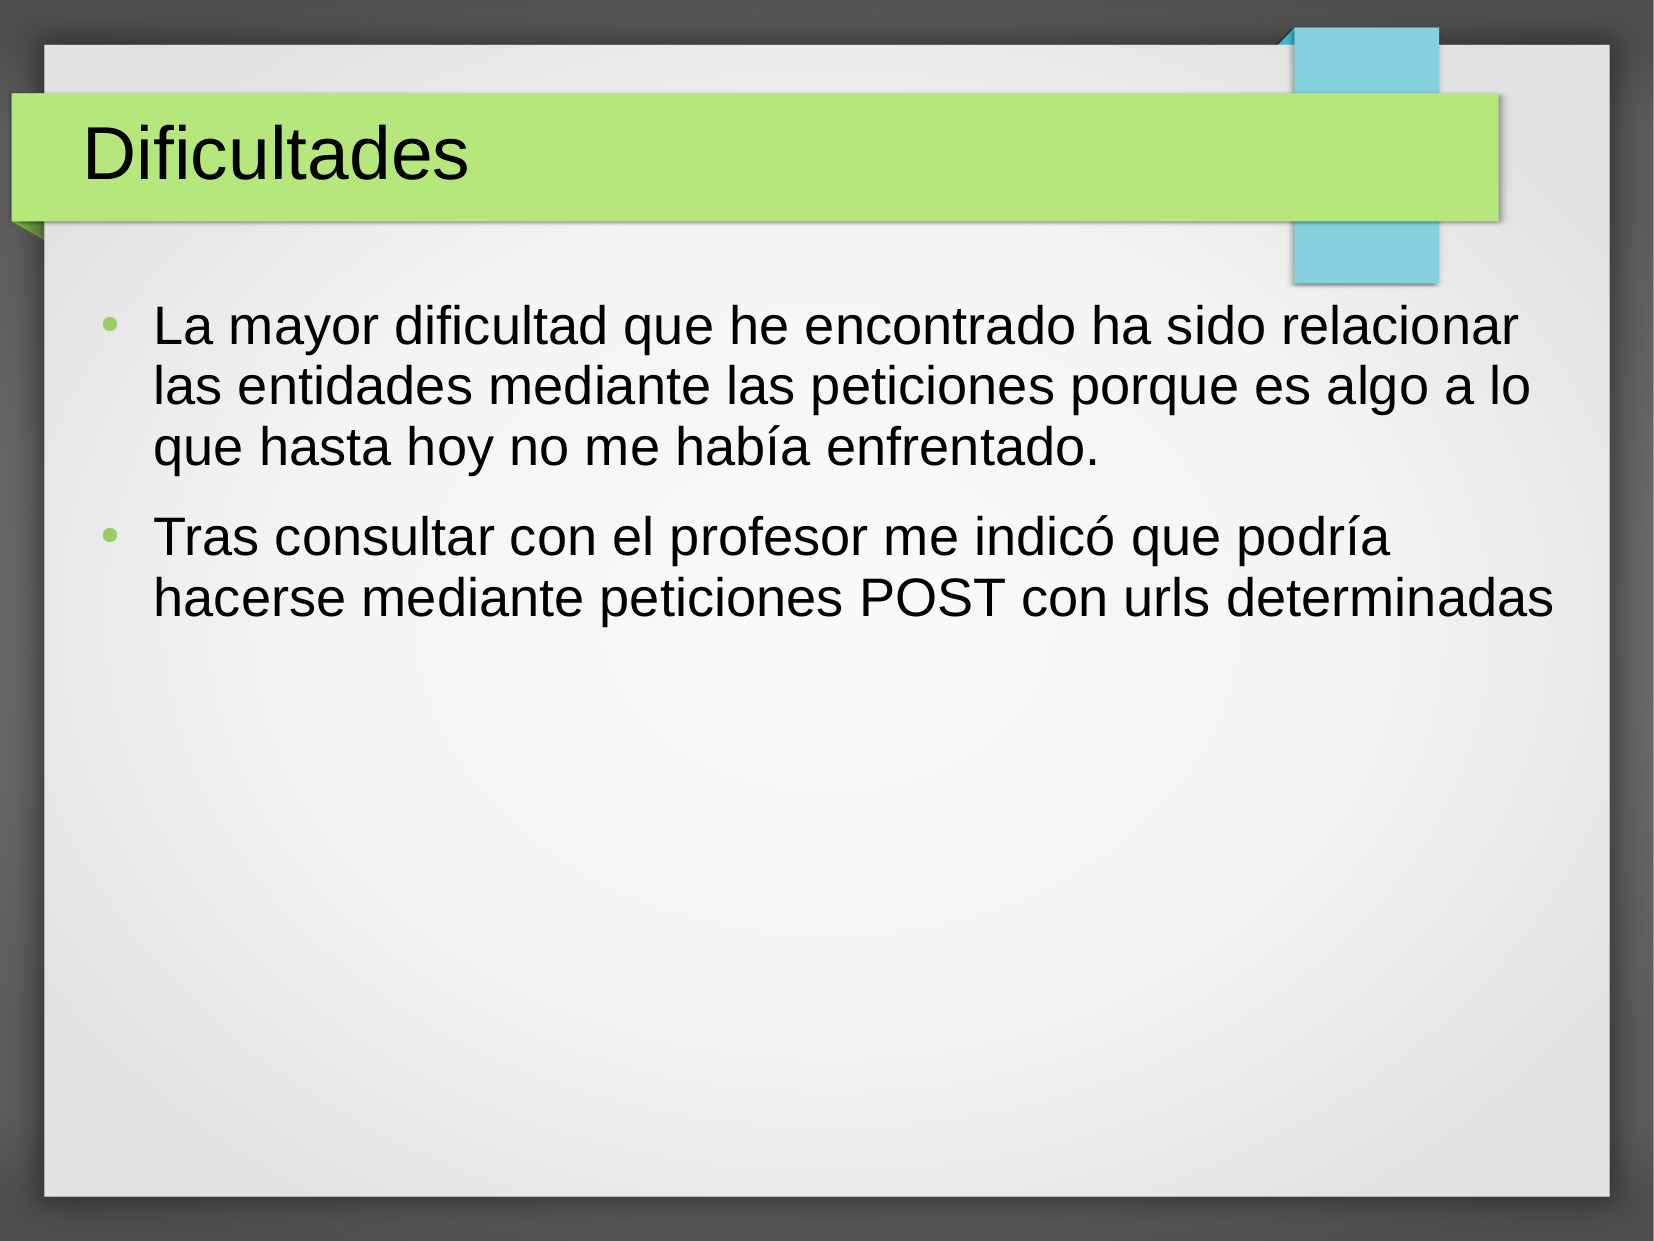

# Dificultades
La mayor dificultad que he encontrado ha sido relacionar las entidades mediante las peticiones porque es algo a lo que hasta hoy no me había enfrentado.
Tras consultar con el profesor me indicó que podría hacerse mediante peticiones POST con urls determinadas